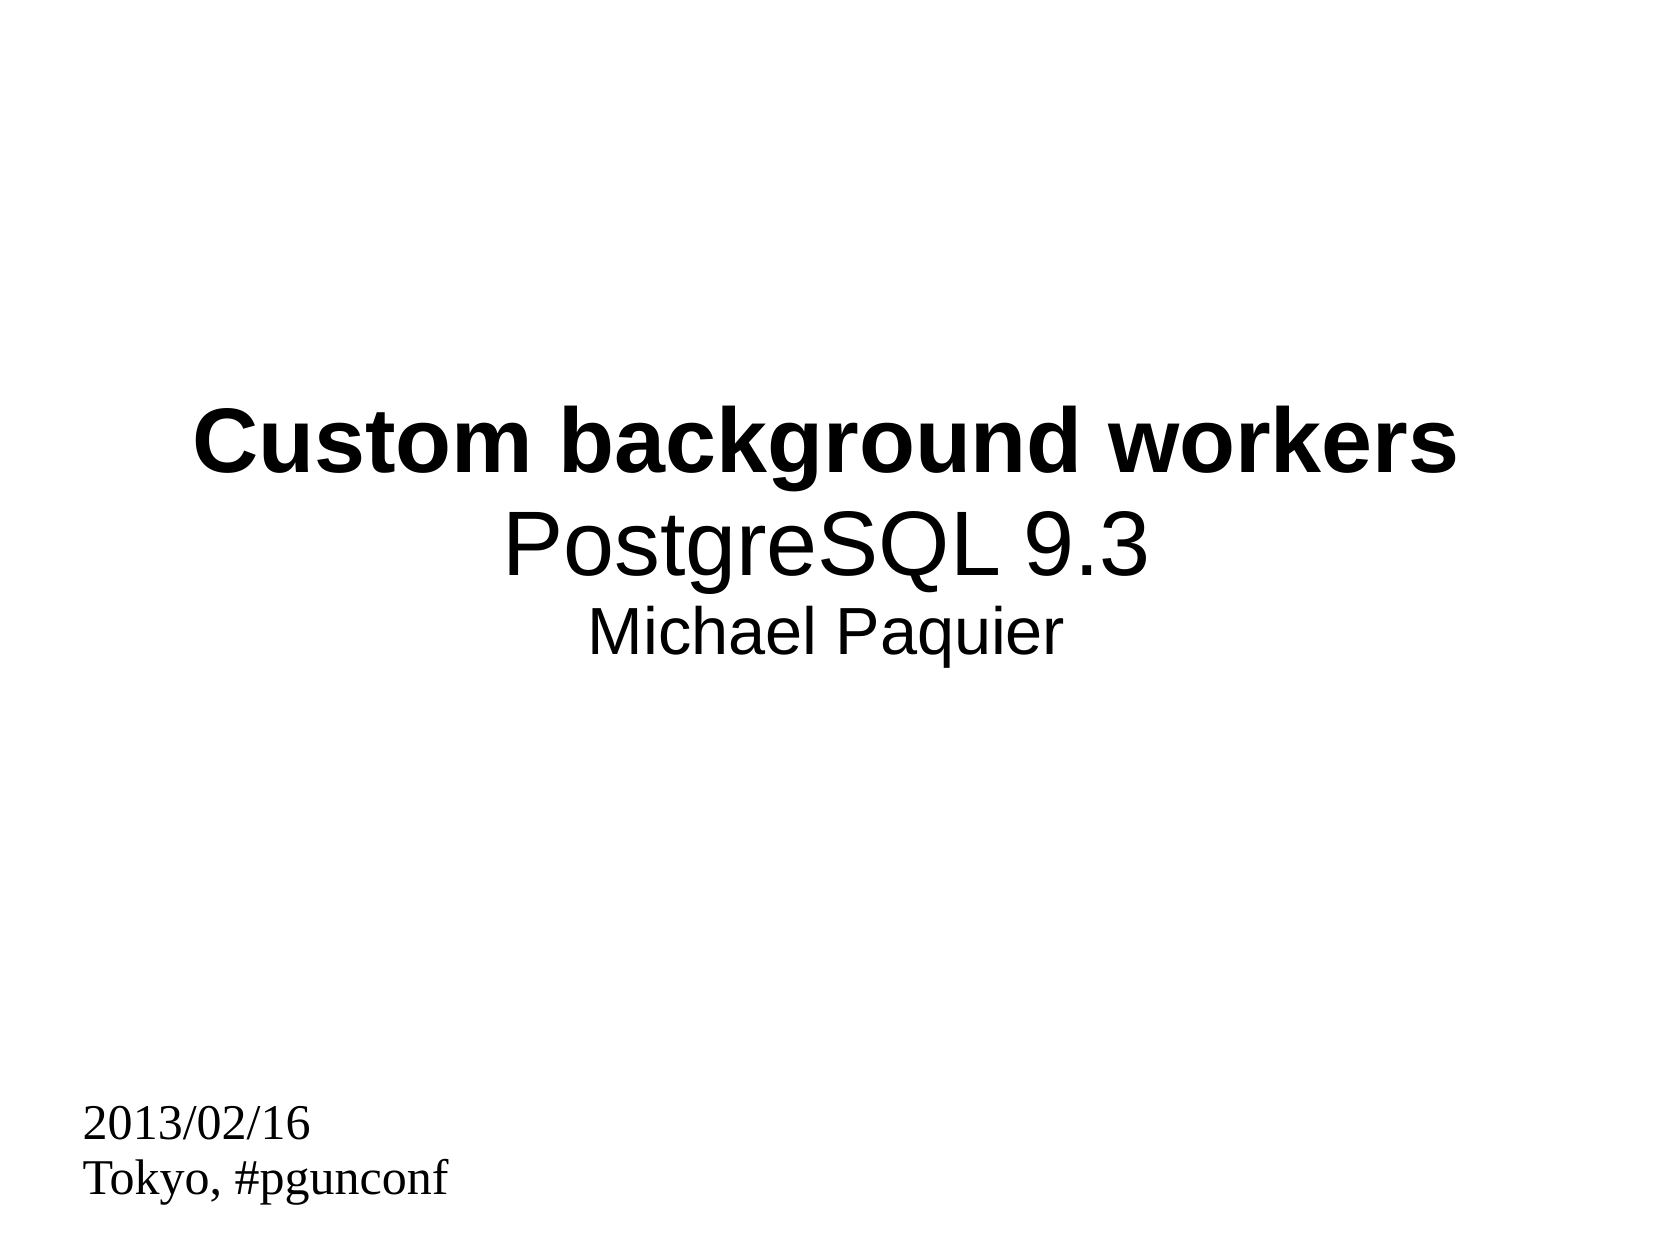

# Custom background workers
PostgreSQL 9.3
Michael Paquier